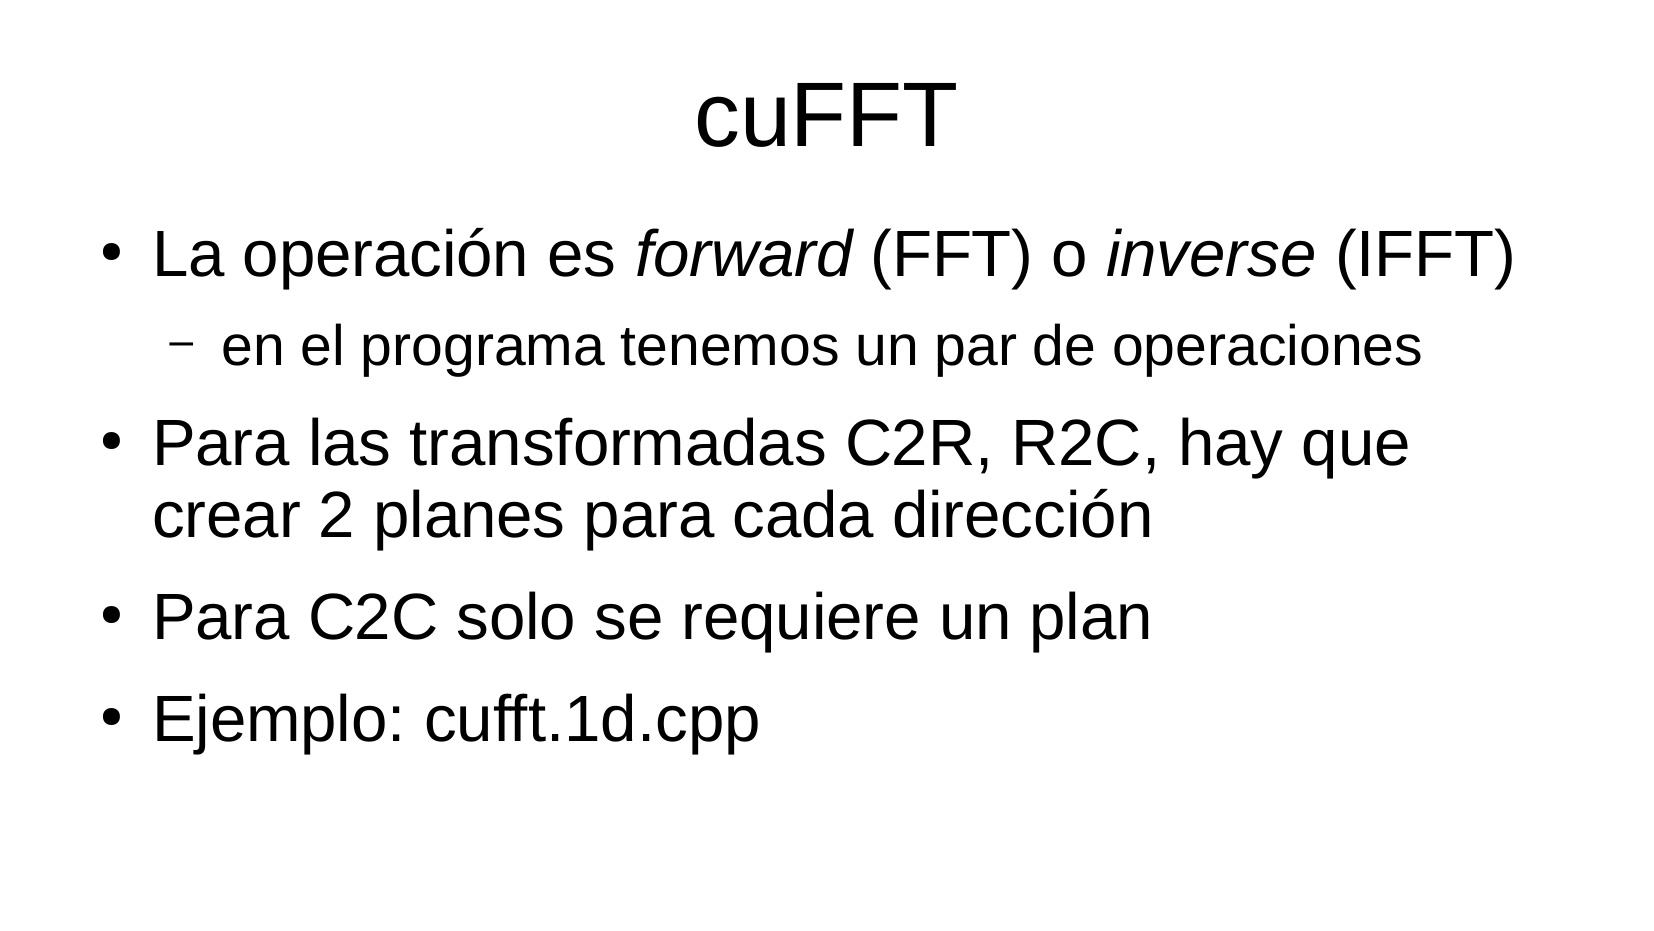

# cuFFT
La operación es forward (FFT) o inverse (IFFT)
en el programa tenemos un par de operaciones
Para las transformadas C2R, R2C, hay que crear 2 planes para cada dirección
Para C2C solo se requiere un plan
Ejemplo: cufft.1d.cpp